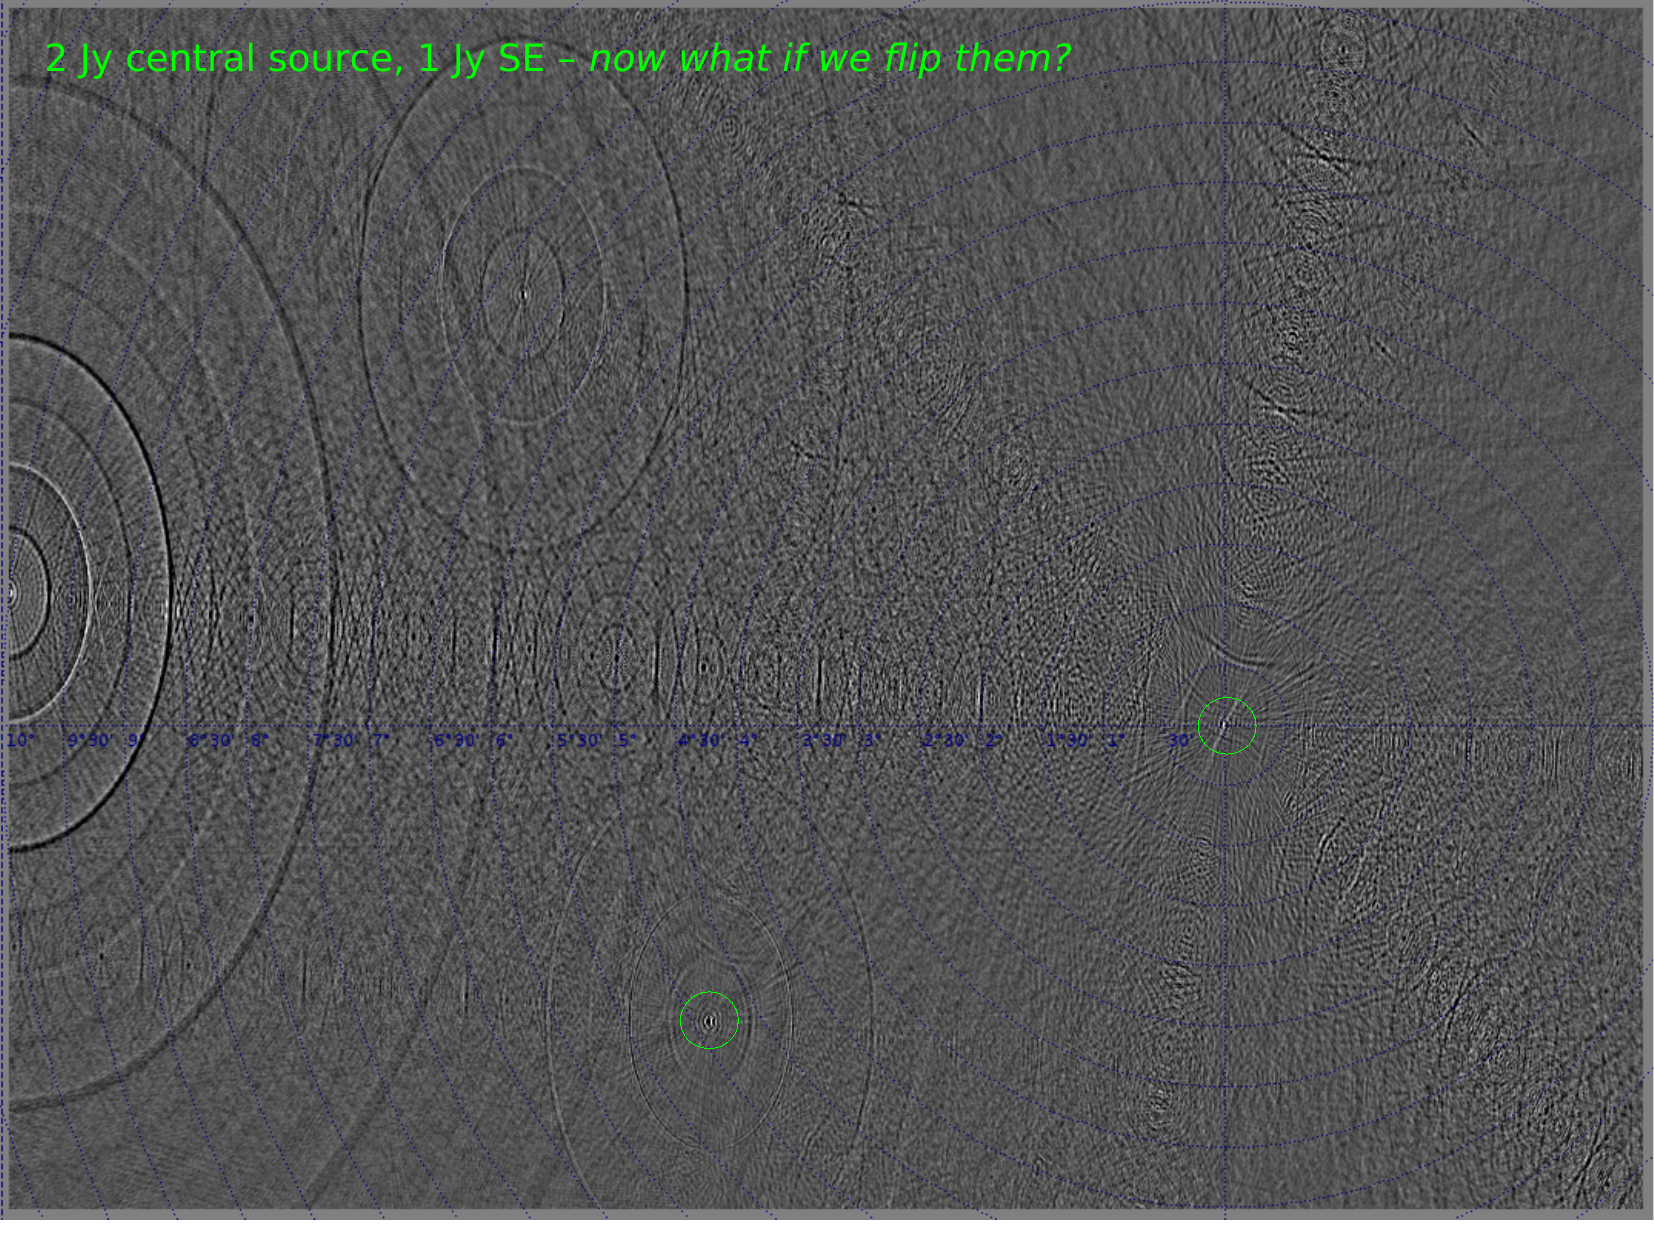

2 Jy central source, 1 Jy SE – now what if we flip them?
CALIM2010: Ghostbusters